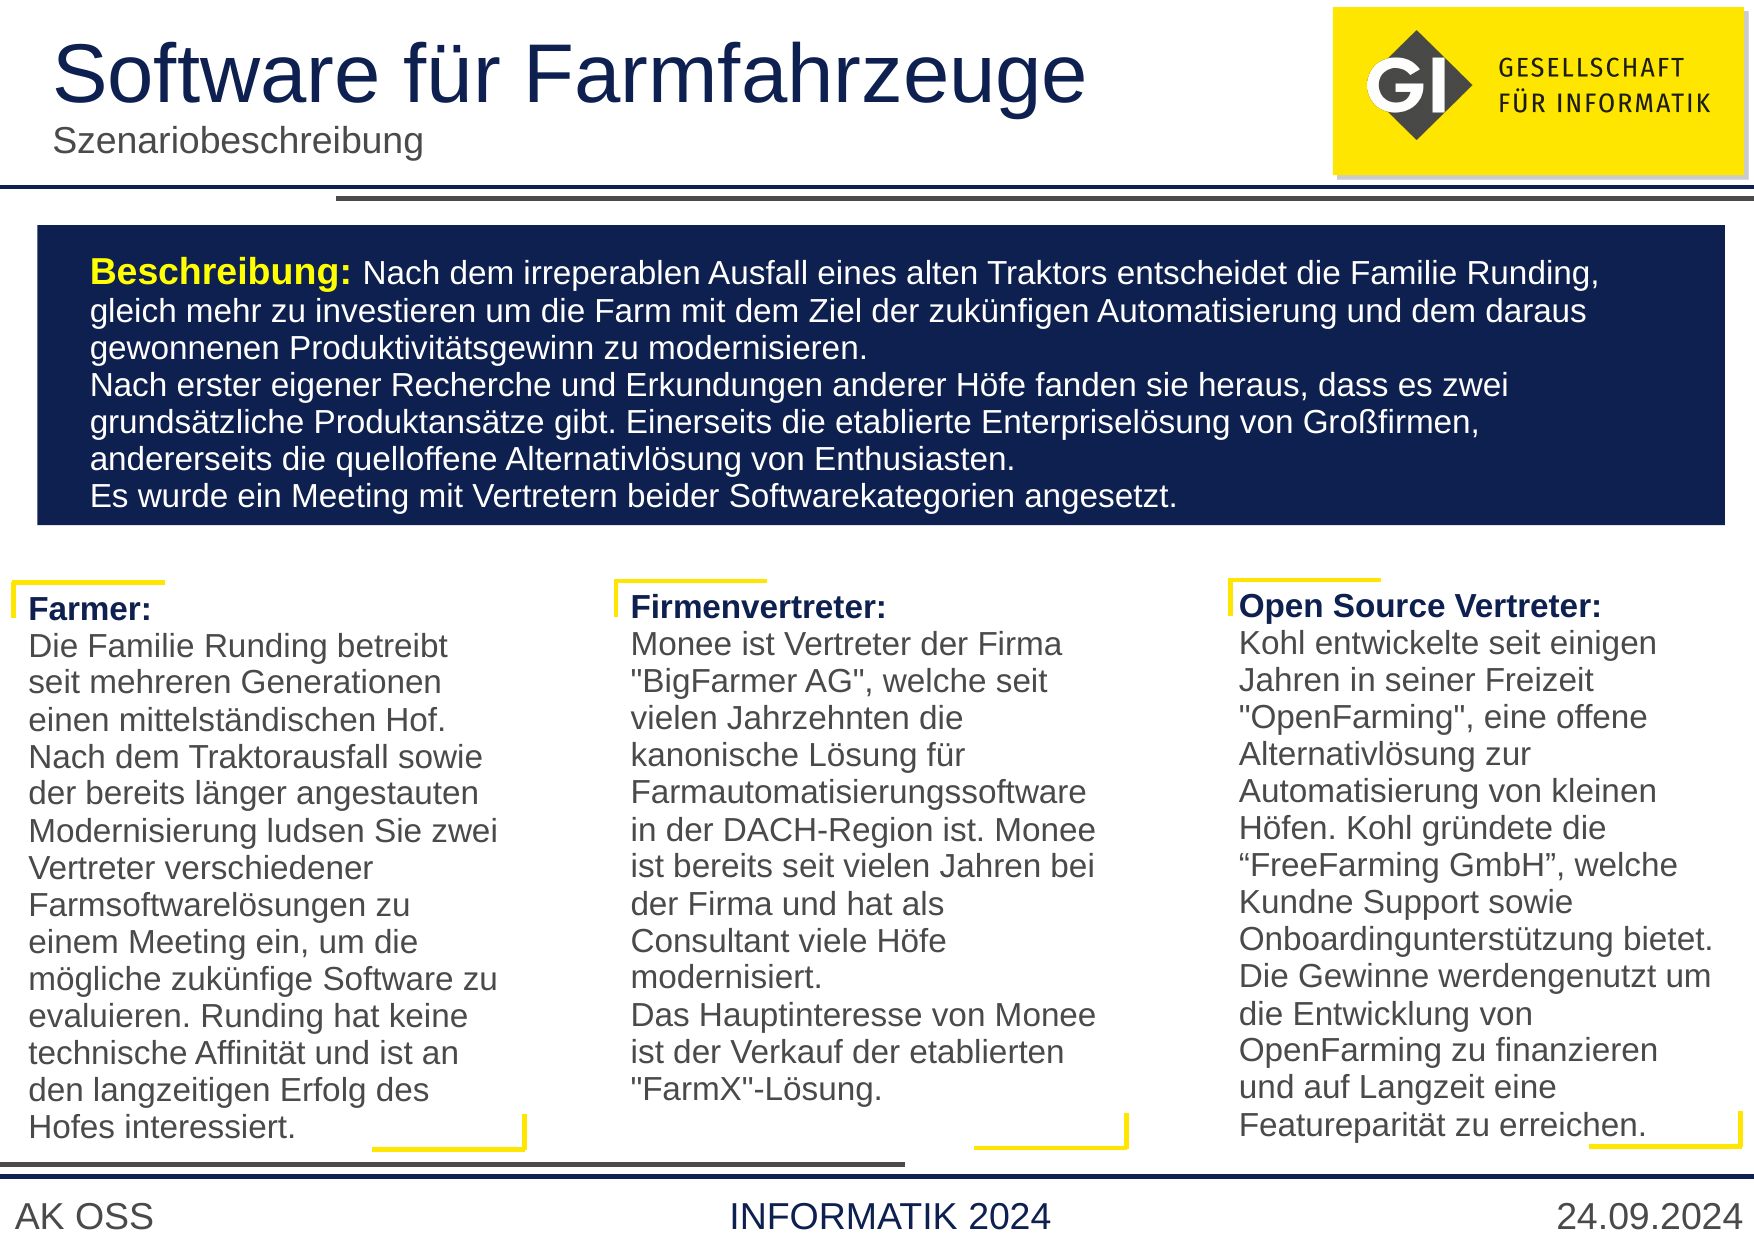

Software für Farmfahrzeuge
Szenariobeschreibung
Beschreibung: Nach dem irreperablen Ausfall eines alten Traktors entscheidet die Familie Runding, gleich mehr zu investieren um die Farm mit dem Ziel der zukünfigen Automatisierung und dem daraus gewonnenen Produktivitätsgewinn zu modernisieren.
Nach erster eigener Recherche und Erkundungen anderer Höfe fanden sie heraus, dass es zwei grundsätzliche Produktansätze gibt. Einerseits die etablierte Enterpriselösung von Großfirmen, andererseits die quelloffene Alternativlösung von Enthusiasten.
Es wurde ein Meeting mit Vertretern beider Softwarekategorien angesetzt.
Open Source Vertreter:
Kohl entwickelte seit einigen Jahren in seiner Freizeit "OpenFarming", eine offene Alternativlösung zur Automatisierung von kleinen Höfen. Kohl gründete die “FreeFarming GmbH”, welche Kundne Support sowie Onboardingunterstützung bietet.
Die Gewinne werdengenutzt um die Entwicklung von OpenFarming zu finanzieren und auf Langzeit eine Featureparität zu erreichen.
Firmenvertreter:
Monee ist Vertreter der Firma "BigFarmer AG", welche seit vielen Jahrzehnten die kanonische Lösung für Farmautomatisierungssoftware in der DACH-Region ist. Monee ist bereits seit vielen Jahren bei der Firma und hat als Consultant viele Höfe modernisiert.
Das Hauptinteresse von Monee ist der Verkauf der etablierten "FarmX"-Lösung.
Farmer:
Die Familie Runding betreibt seit mehreren Generationen einen mittelständischen Hof. Nach dem Traktorausfall sowie der bereits länger angestauten Modernisierung ludsen Sie zwei Vertreter verschiedener Farmsoftwarelösungen zu einem Meeting ein, um die mögliche zukünfige Software zu evaluieren. Runding hat keine technische Affinität und ist an den langzeitigen Erfolg des Hofes interessiert.
AK OSS
INFORMATIK 2024
24.09.2024